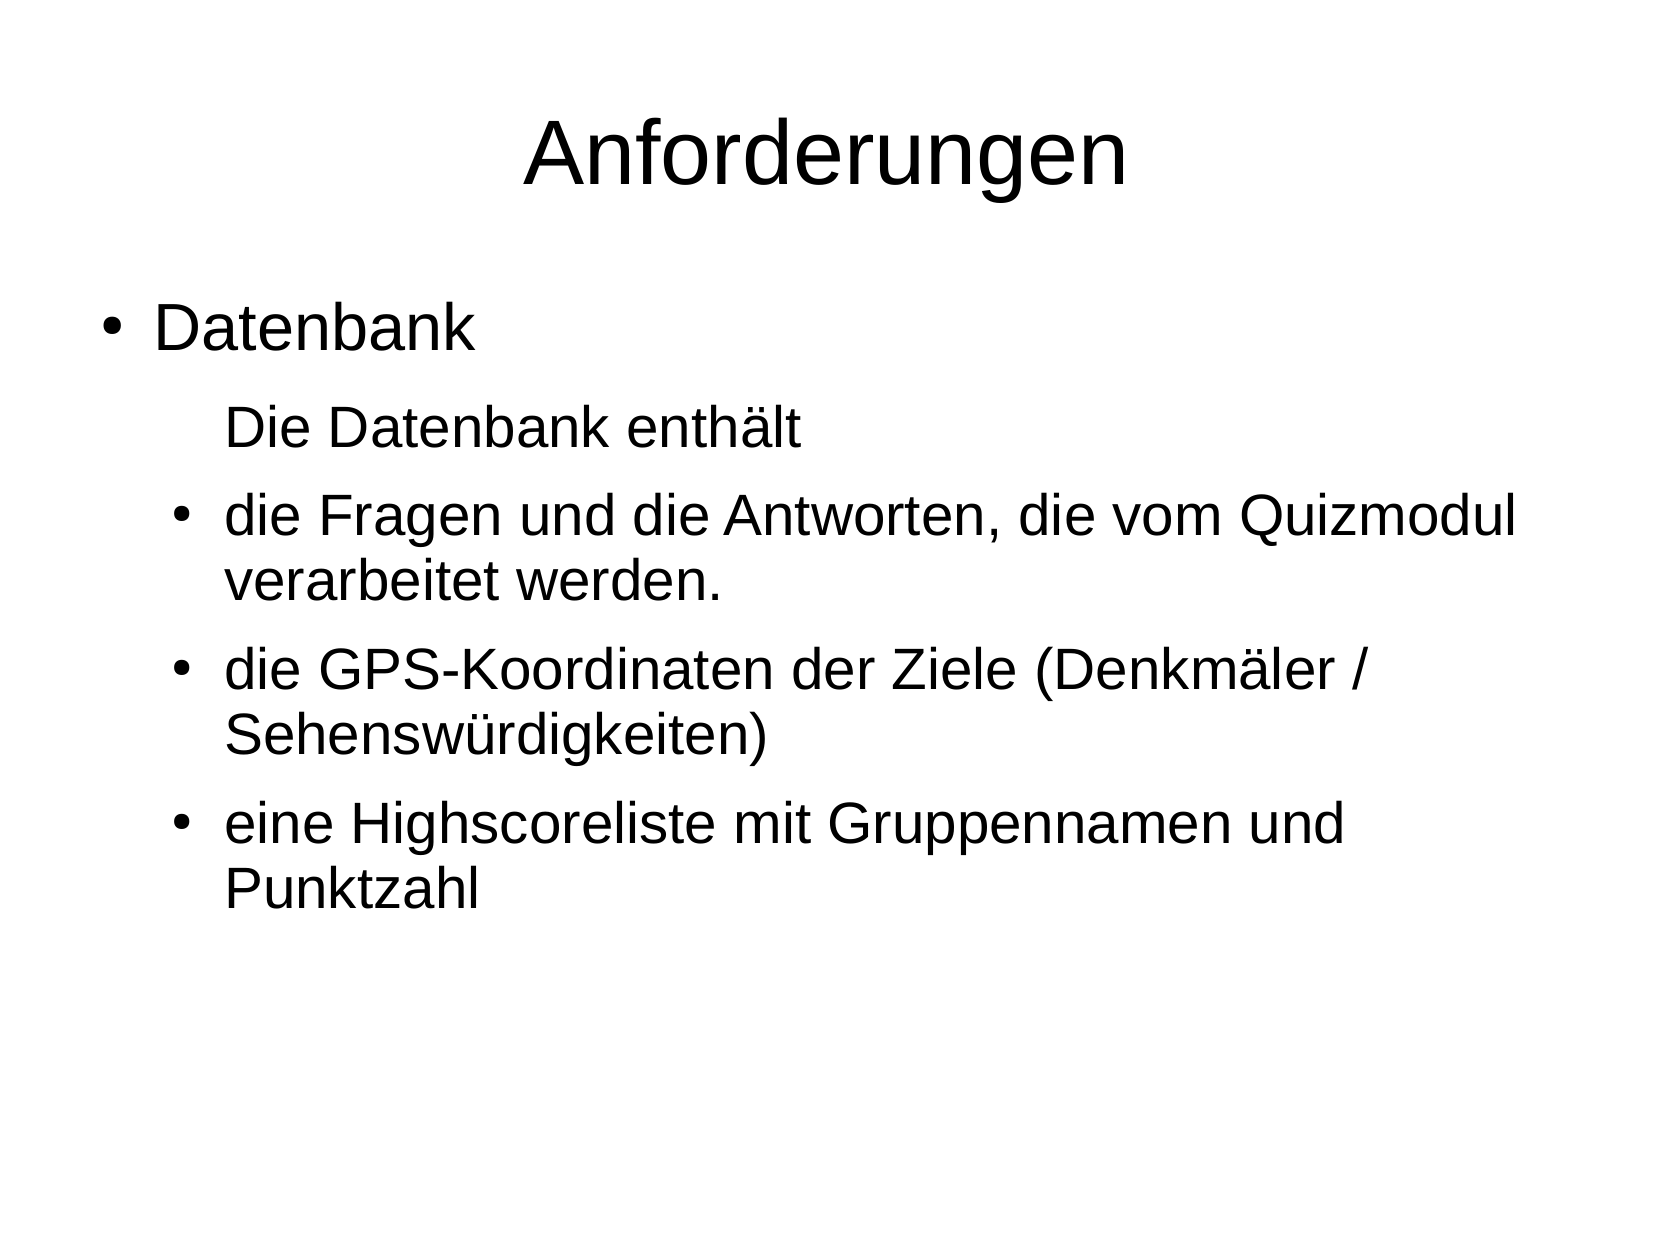

# Anforderungen
Datenbank
Die Datenbank enthält
die Fragen und die Antworten, die vom Quizmodul verarbeitet werden.
die GPS-Koordinaten der Ziele (Denkmäler / Sehenswürdigkeiten)
eine Highscoreliste mit Gruppennamen und Punktzahl